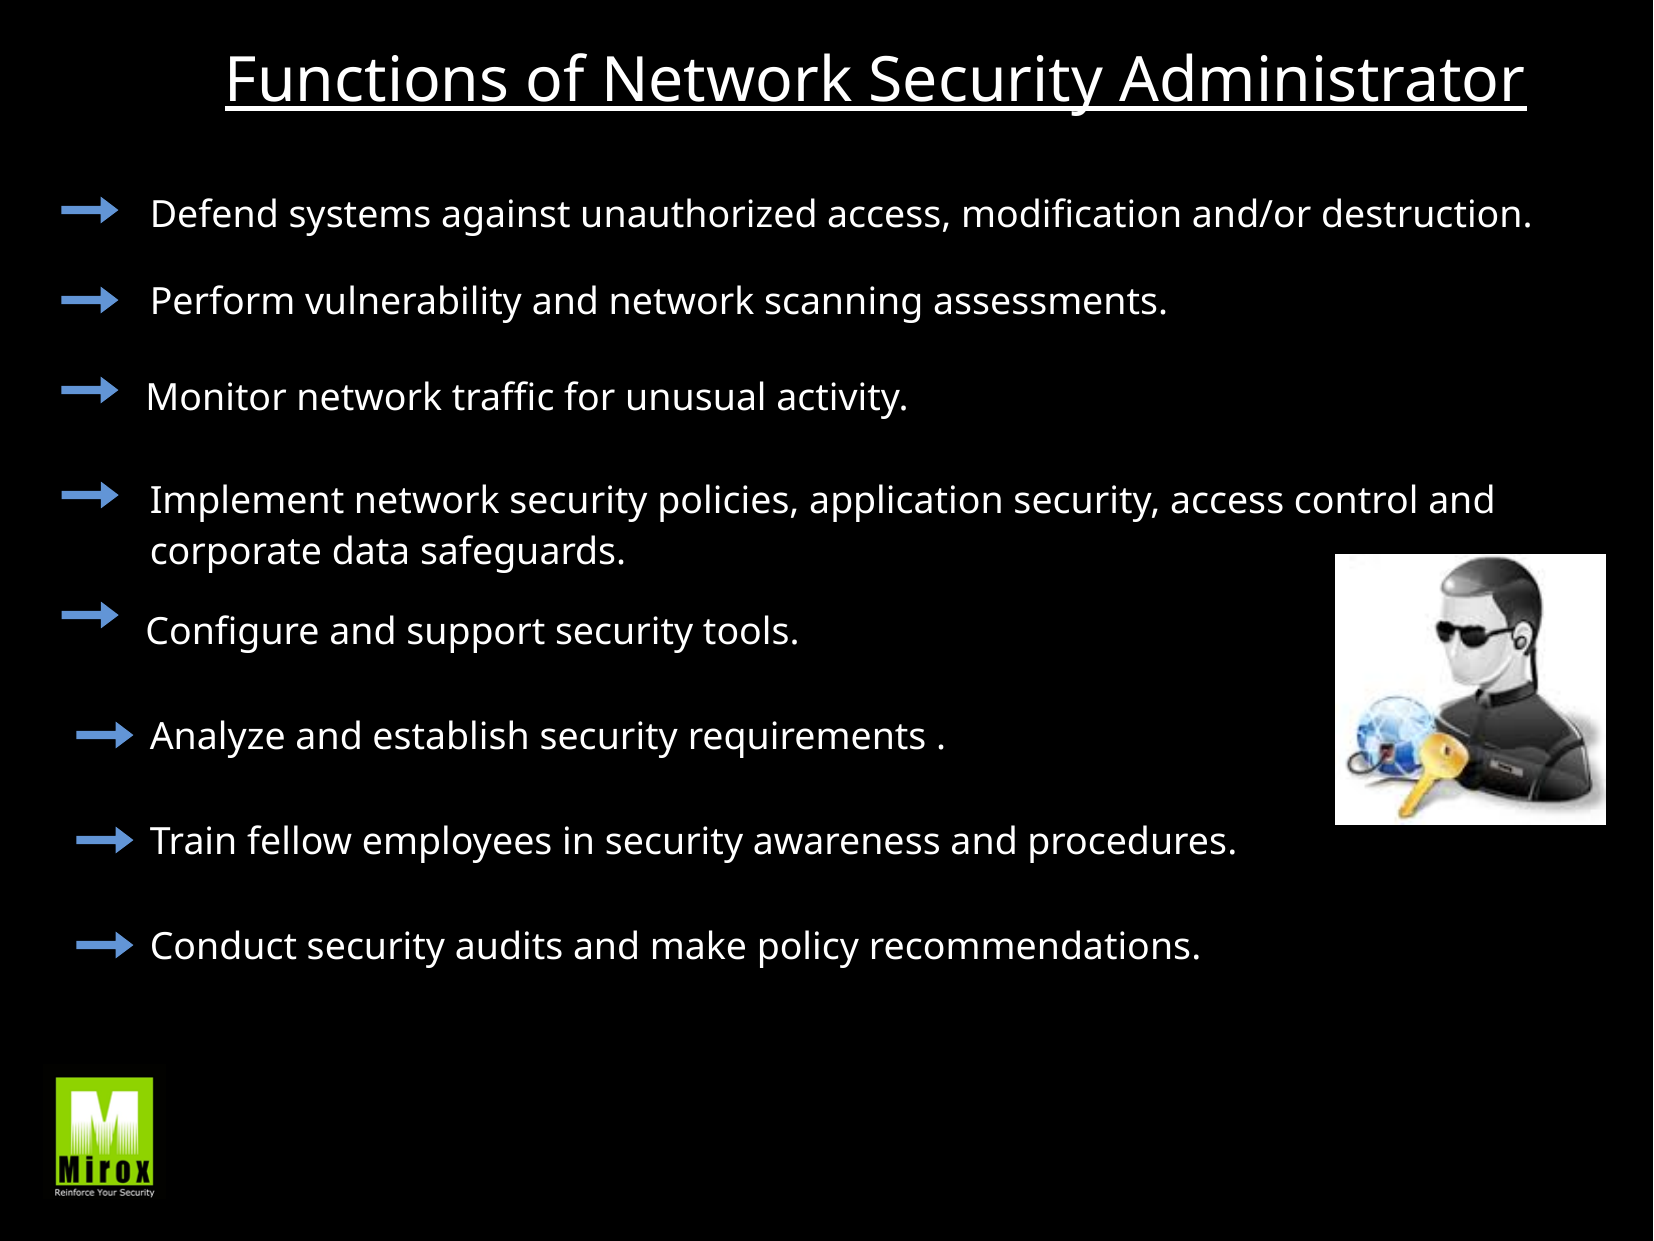

Functions of Network Security Administrator
Defend systems against unauthorized access, modification and/or destruction.
Perform vulnerability and network scanning assessments.
Monitor network traffic for unusual activity.
Implement network security policies, application security, access control and corporate data safeguards.
Configure and support security tools.
Analyze and establish security requirements .
Train fellow employees in security awareness and procedures.
Conduct security audits and make policy recommendations.